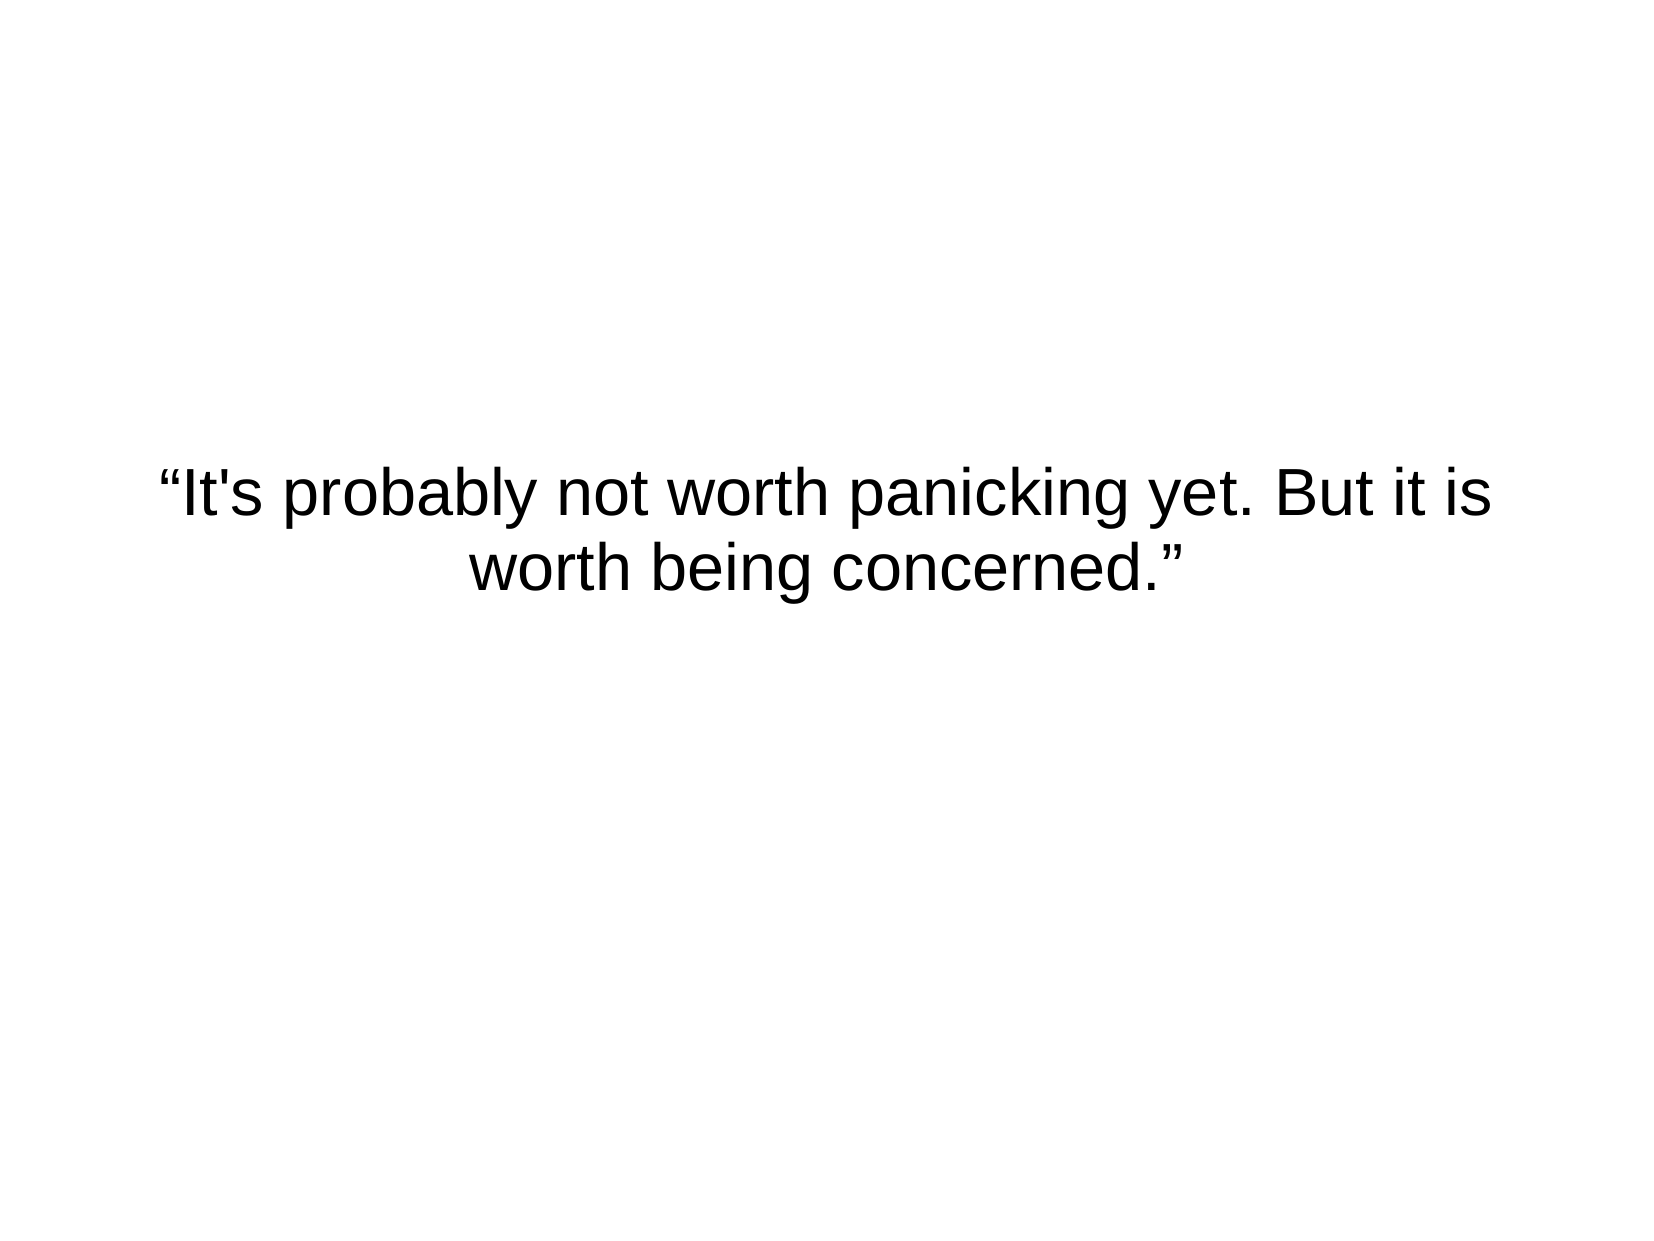

# “It's probably not worth panicking yet. But it is worth being concerned.”